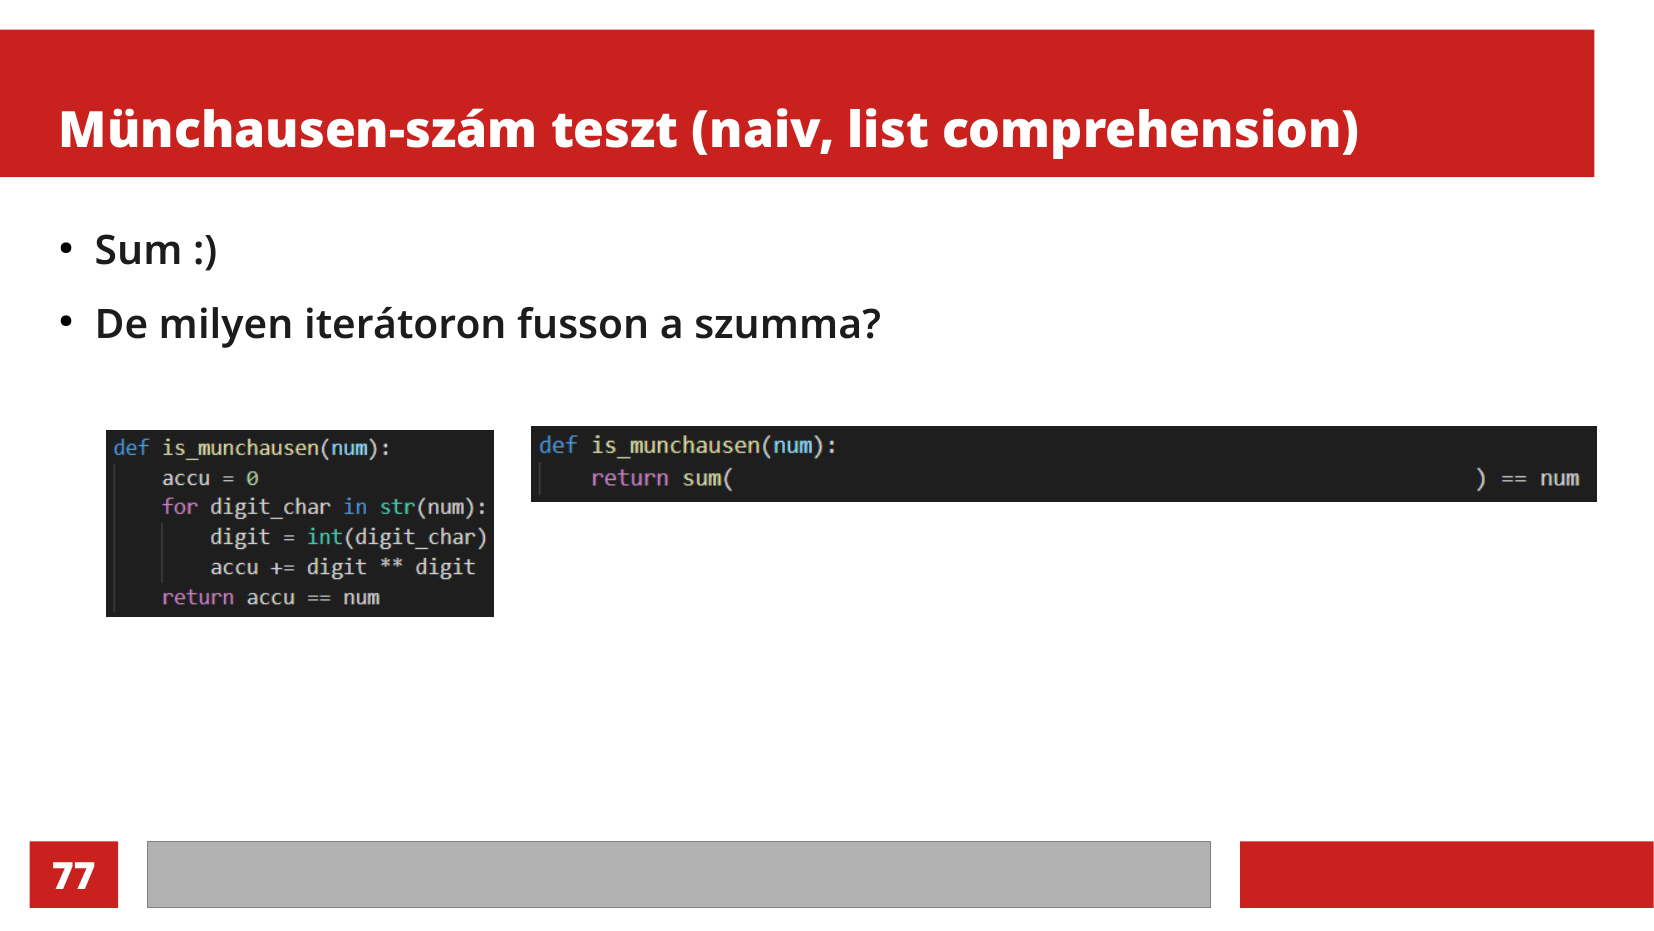

# Münchausen-szám teszt (naiv, list comprehension)
Sum :)
De milyen iterátoron fusson a szumma?
77